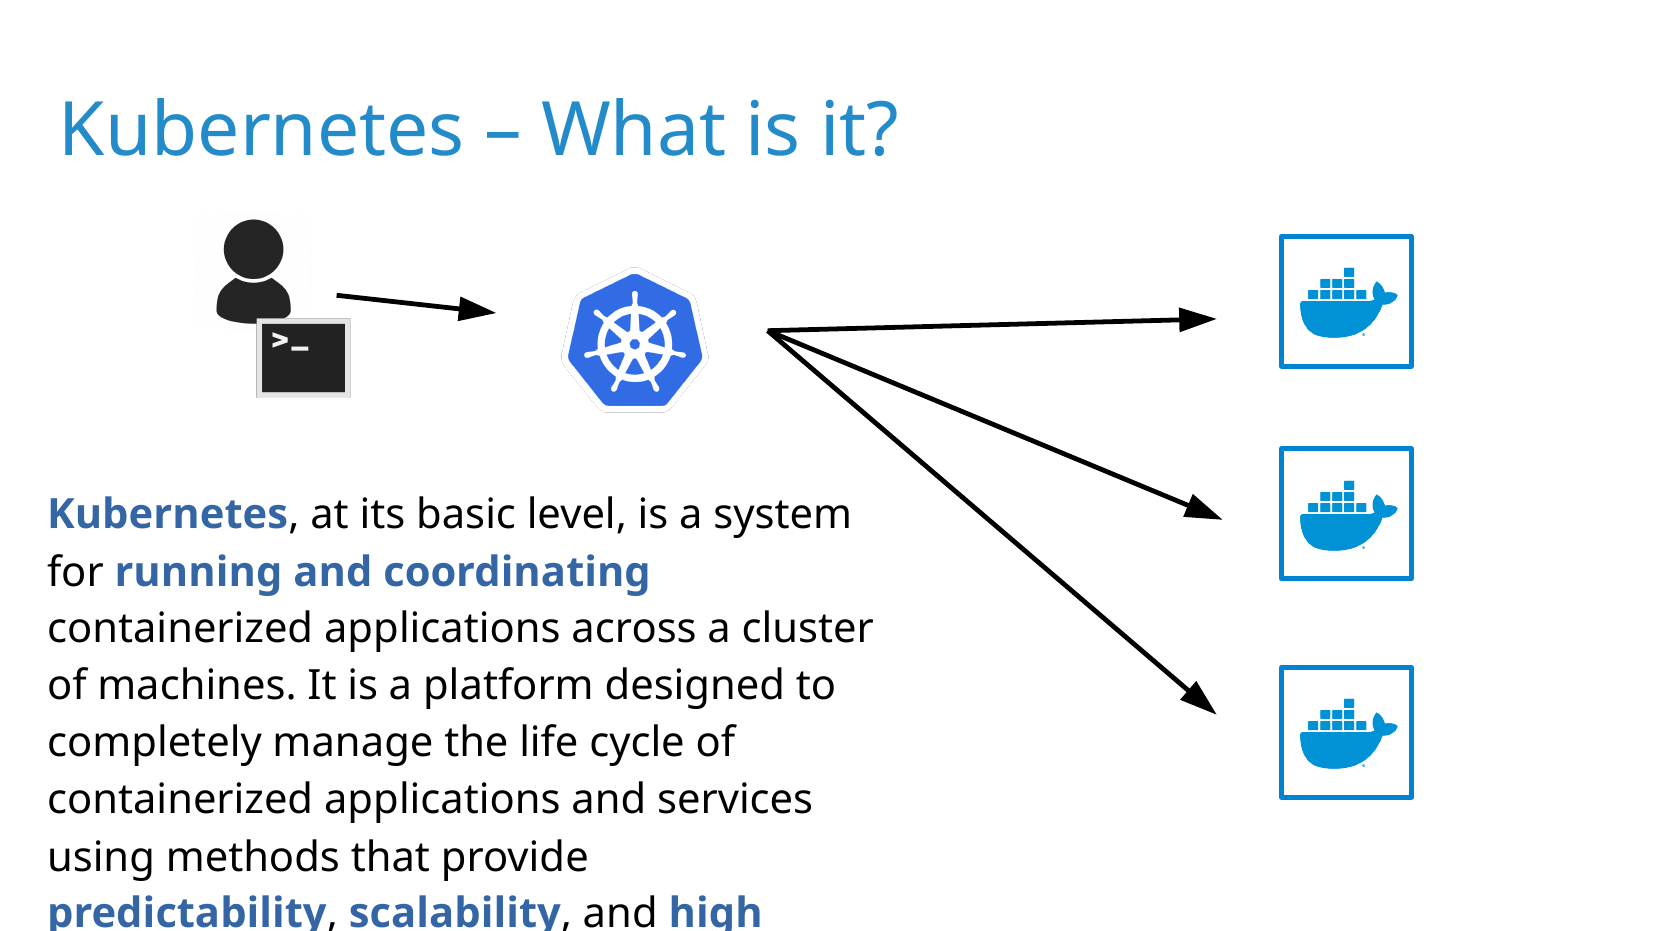

# Kubernetes – What is it?
Kubernetes, at its basic level, is a system for running and coordinating containerized applications across a cluster of machines. It is a platform designed to completely manage the life cycle of containerized applications and services using methods that provide predictability, scalability, and high availability.